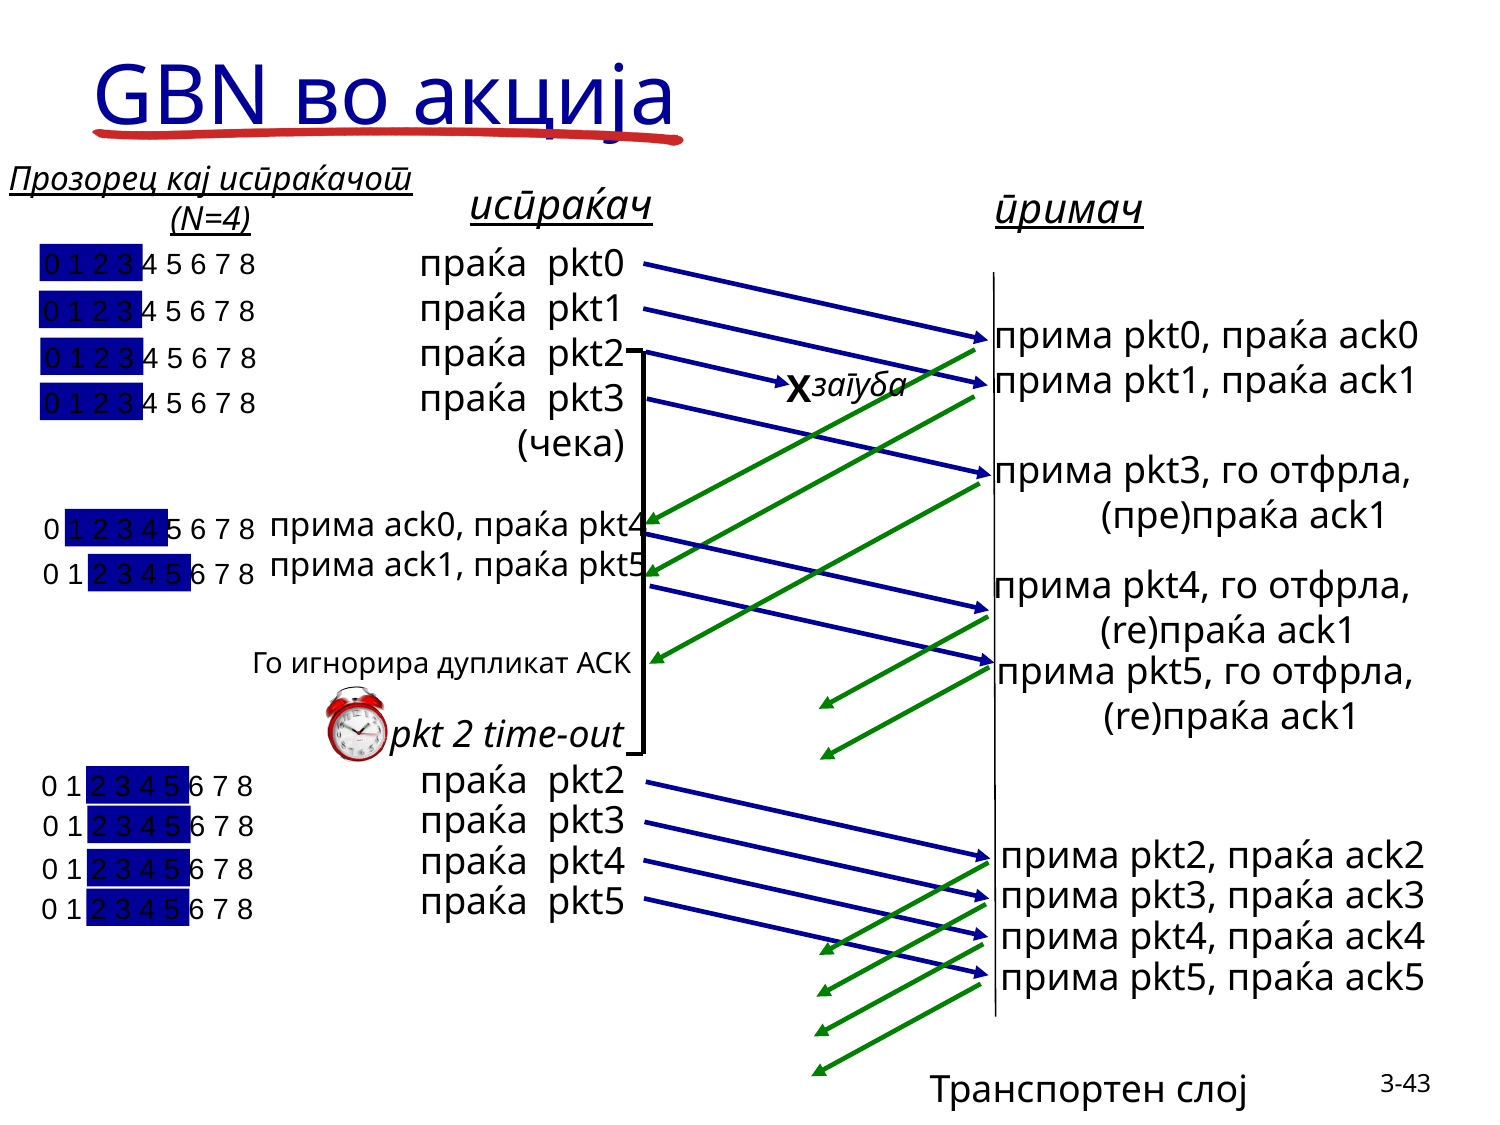

# GBN во акција
Прозорец кај испраќачот
(N=4)
испраќач
примач
праќа pkt0
праќа pkt1
праќа pkt2
праќа pkt3
(чека)
0 1 2 3 4 5 6 7 8
0 1 2 3 4 5 6 7 8
прима pkt0, праќа ack0
прима pkt1, праќа ack1
прима pkt3, го отфрла,
 (пре)праќа ack1
0 1 2 3 4 5 6 7 8
загуба
X
0 1 2 3 4 5 6 7 8
прима ack0, праќа pkt4
прима ack1, праќа pkt5
0 1 2 3 4 5 6 7 8
0 1 2 3 4 5 6 7 8
прима pkt4, го отфрла,
 (re)праќа ack1
Го игнорира дупликат ACK
прима pkt5, го отфрла,
 (re)праќа ack1
pkt 2 time-out
праќа pkt2
праќа pkt3
праќа pkt4
праќа pkt5
0 1 2 3 4 5 6 7 8
0 1 2 3 4 5 6 7 8
прима pkt2, праќа ack2
прима pkt3, праќа ack3
прима pkt4, праќа ack4
прима pkt5, праќа ack5
0 1 2 3 4 5 6 7 8
0 1 2 3 4 5 6 7 8
Транспортен слој